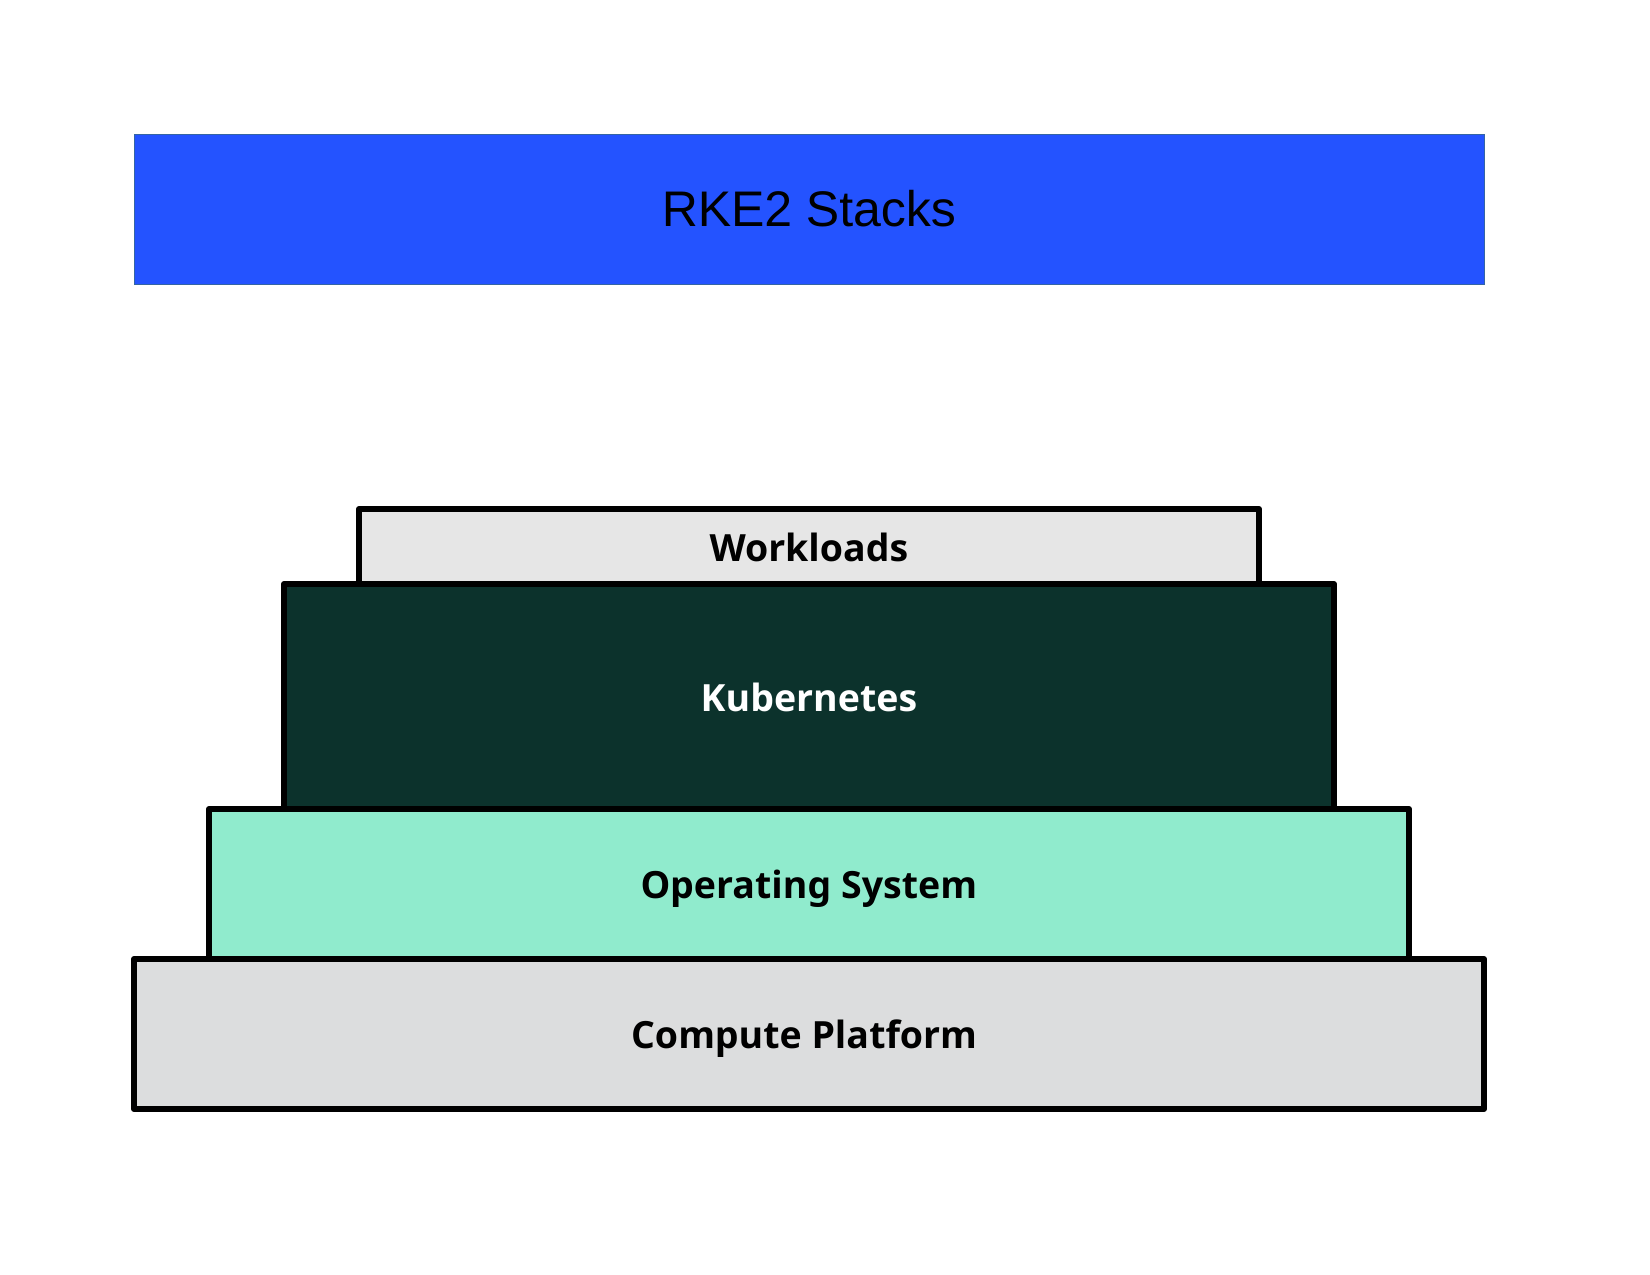

RKE2 Stacks
Workloads
Kubernetes
Operating System
Compute Platform